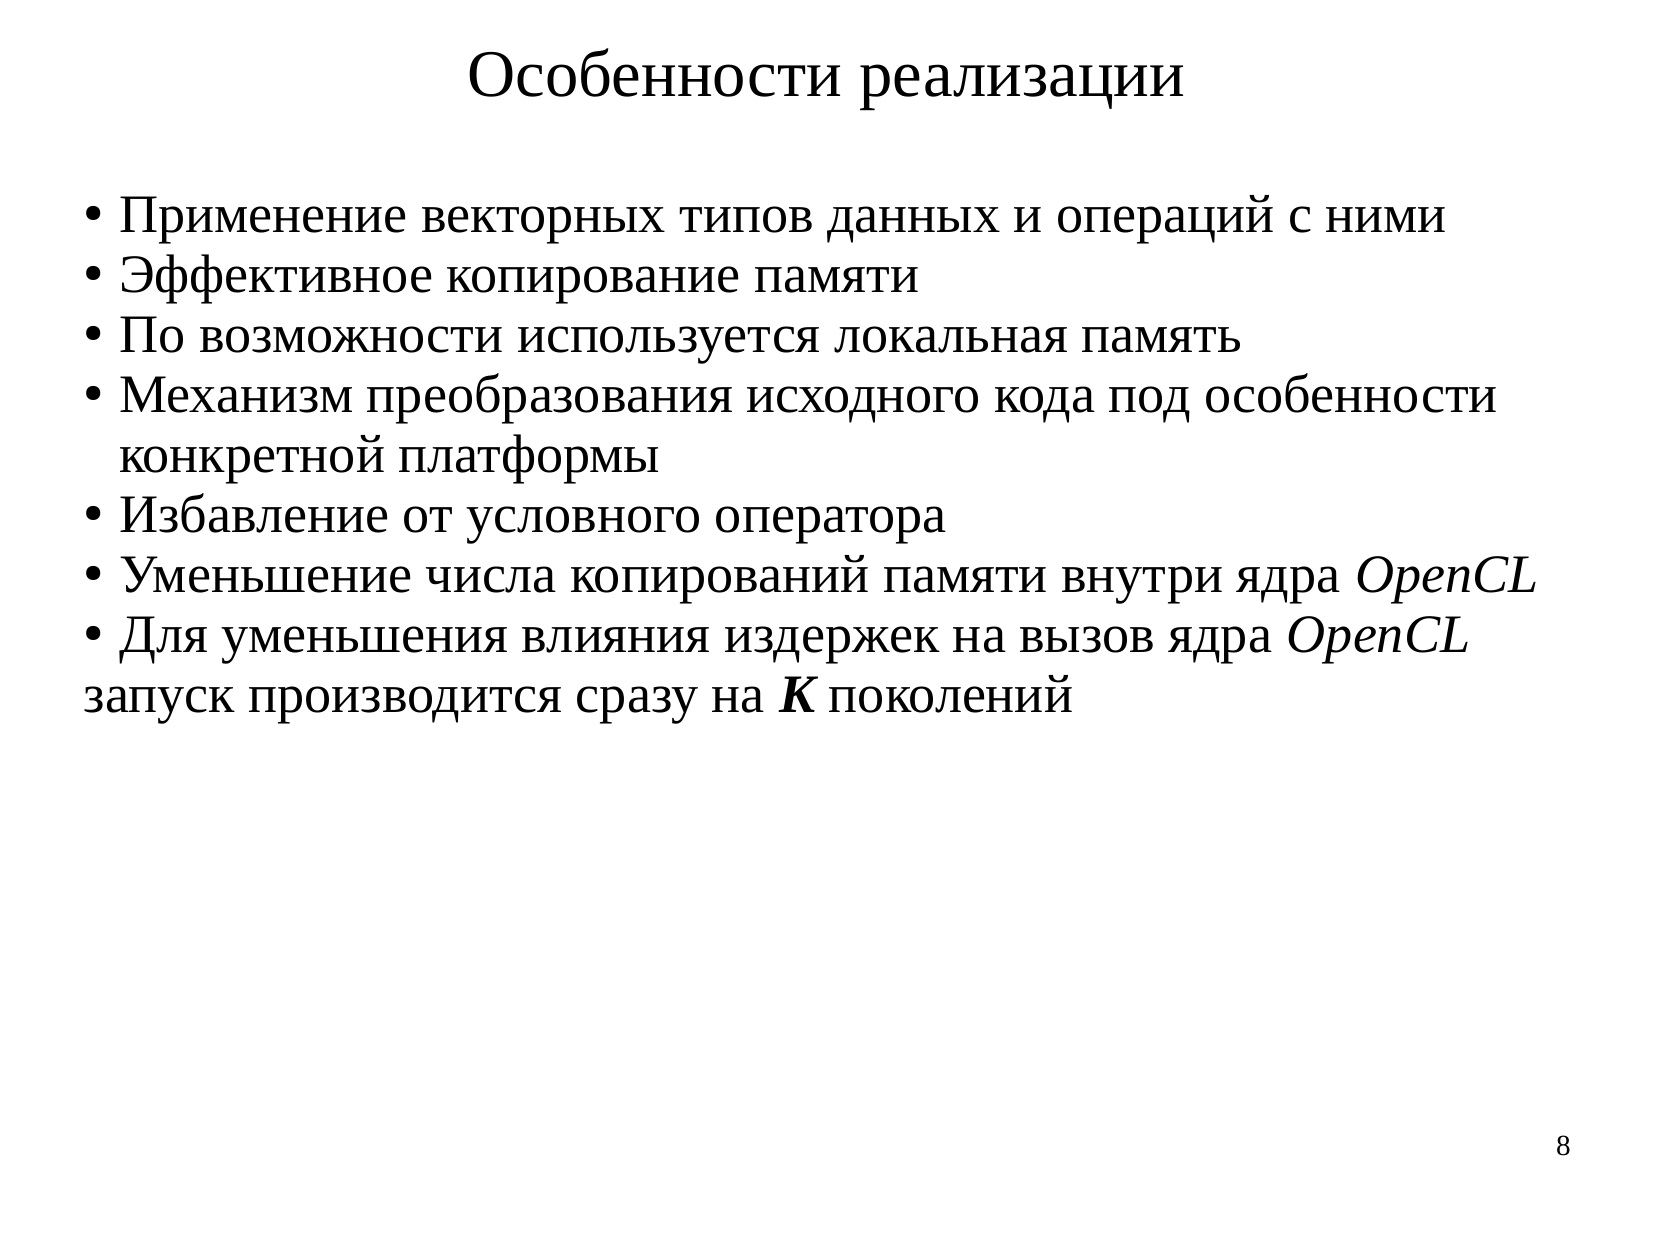

Особенности реализации
Применение векторных типов данных и операций с ними
Эффективное копирование памяти
По возможности используется локальная память
Механизм преобразования исходного кода под особенности
конкретной платформы
Избавление от условного оператора
Уменьшение числа копирований памяти внутри ядра OpenCL
Для уменьшения влияния издержек на вызов ядра OpenCL
запуск производится сразу на K поколений
8